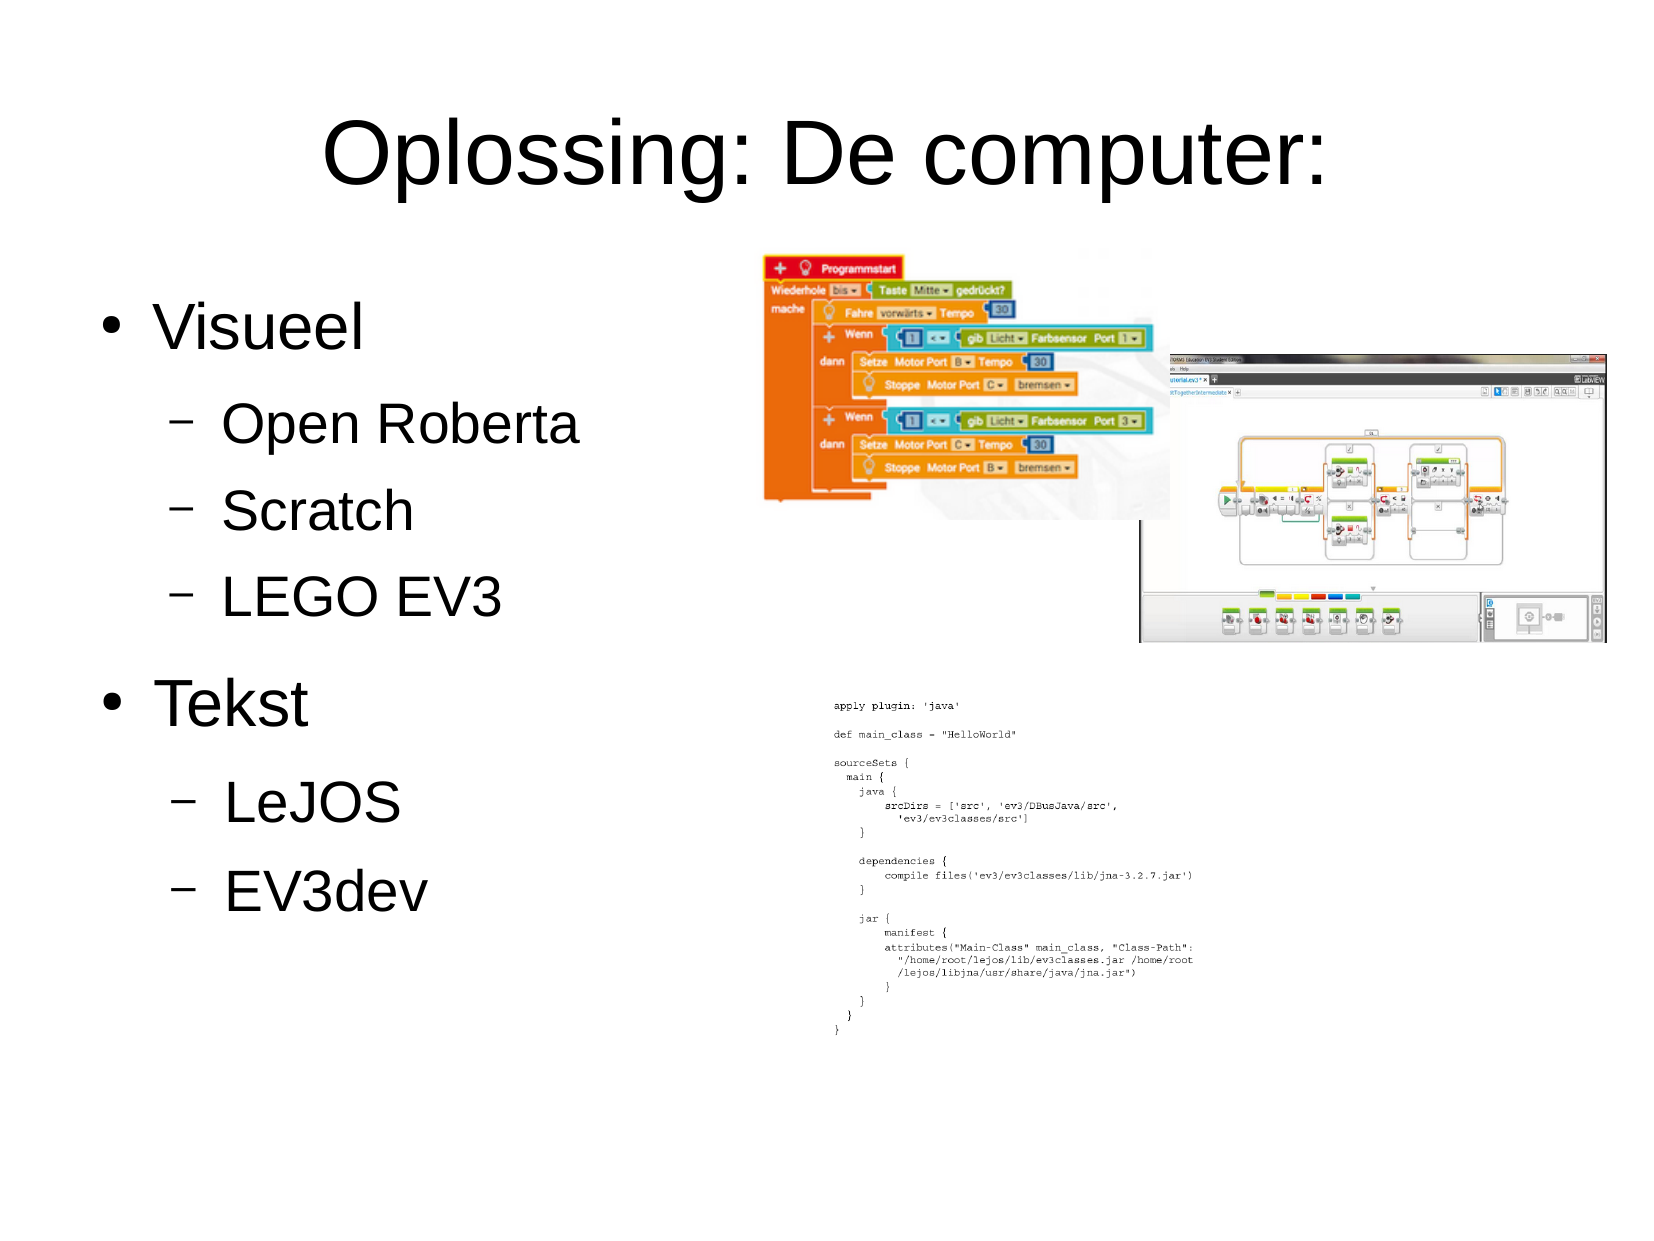

# Oplossing: De computer:
Visueel
Open Roberta
Scratch
LEGO EV3
Tekst
LeJOS
EV3dev